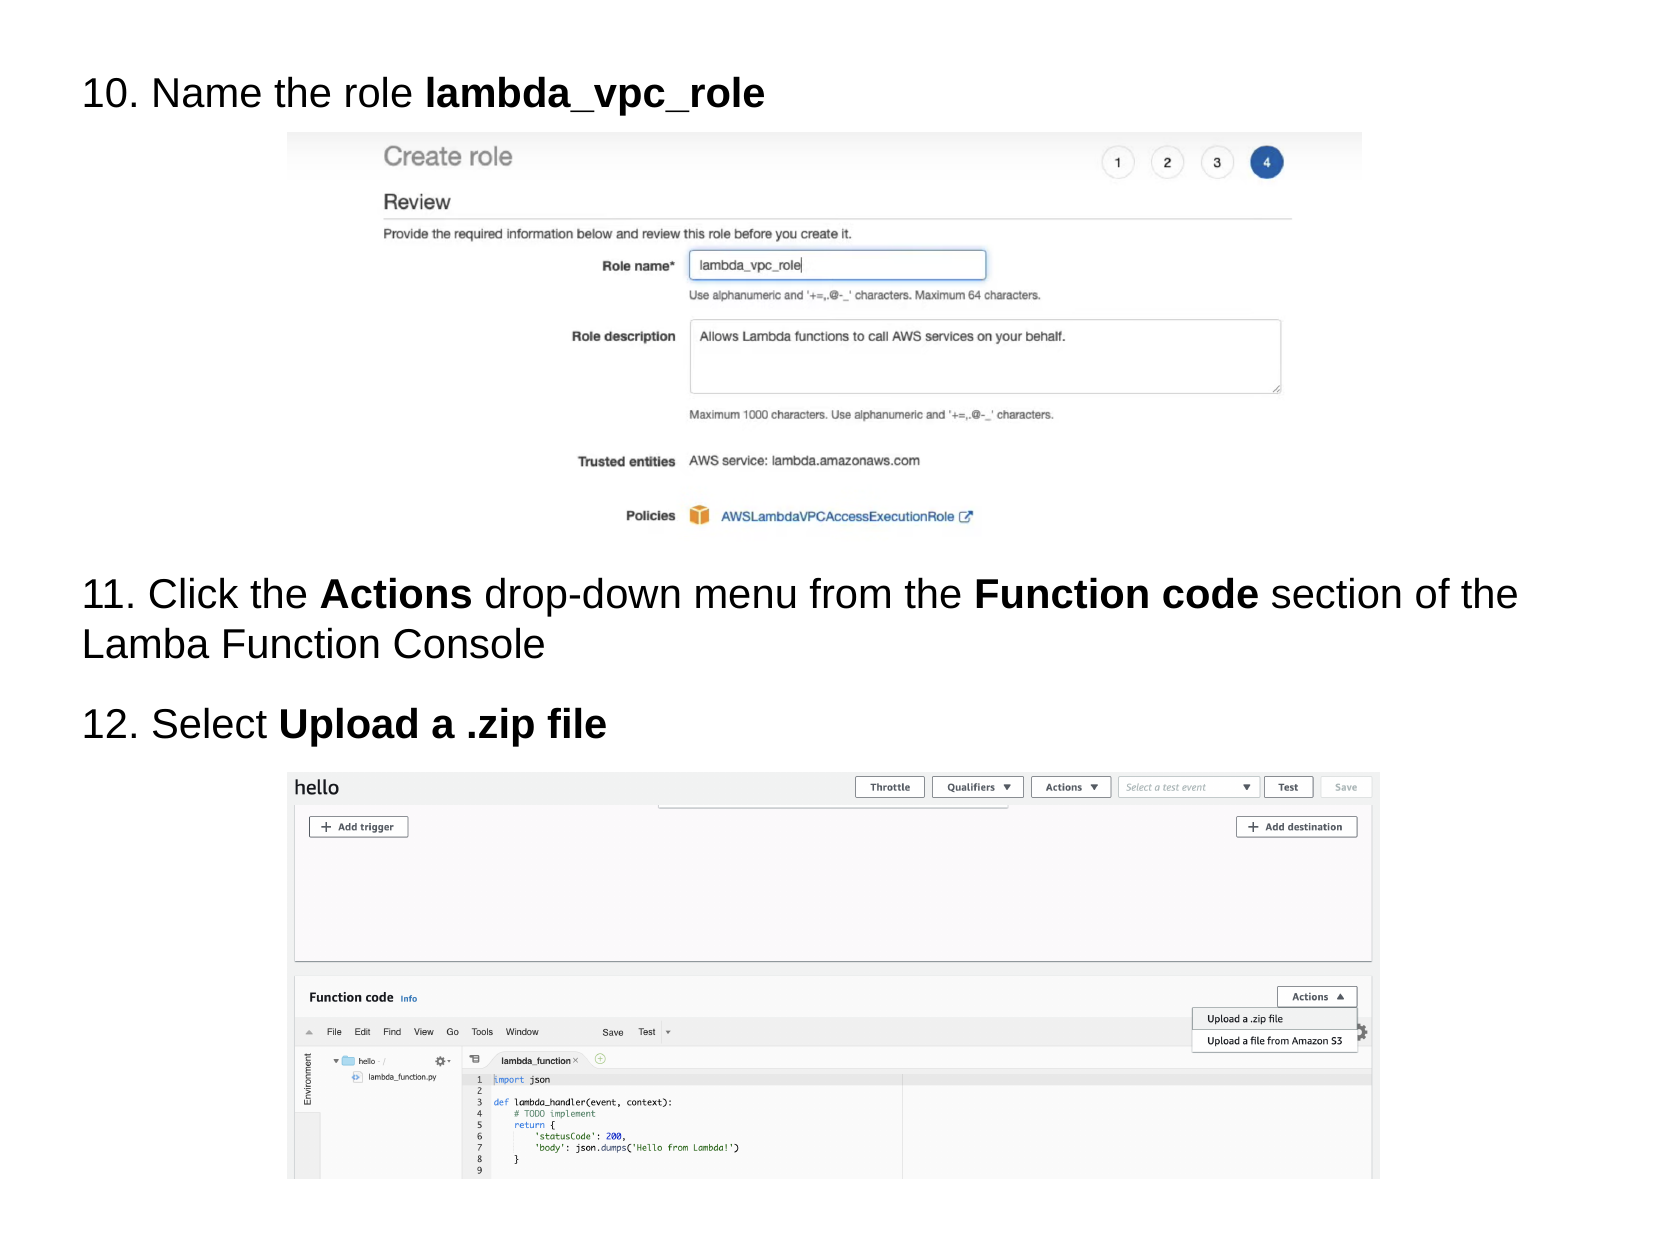

# 10. Name the role lambda_vpc_role
11. Click the Actions drop-down menu from the Function code section of the Lamba Function Console
12. Select Upload a .zip file